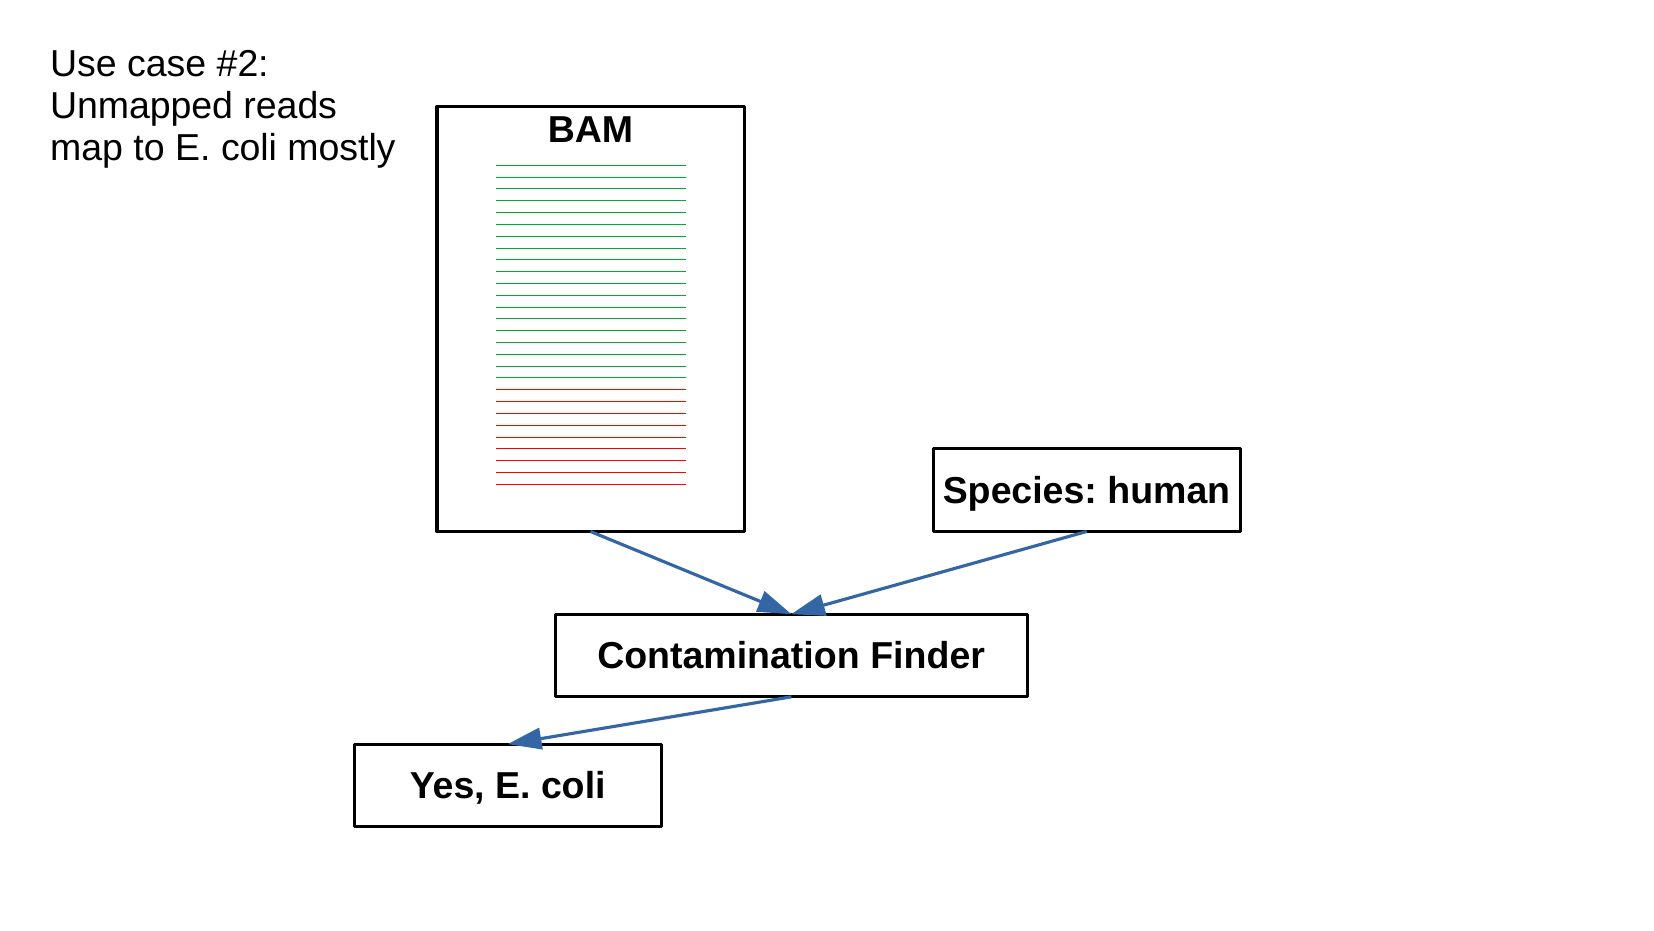

Use case #2:
Unmapped reads
map to E. coli mostly
BAM
Species: human
Contamination Finder
Yes, E. coli